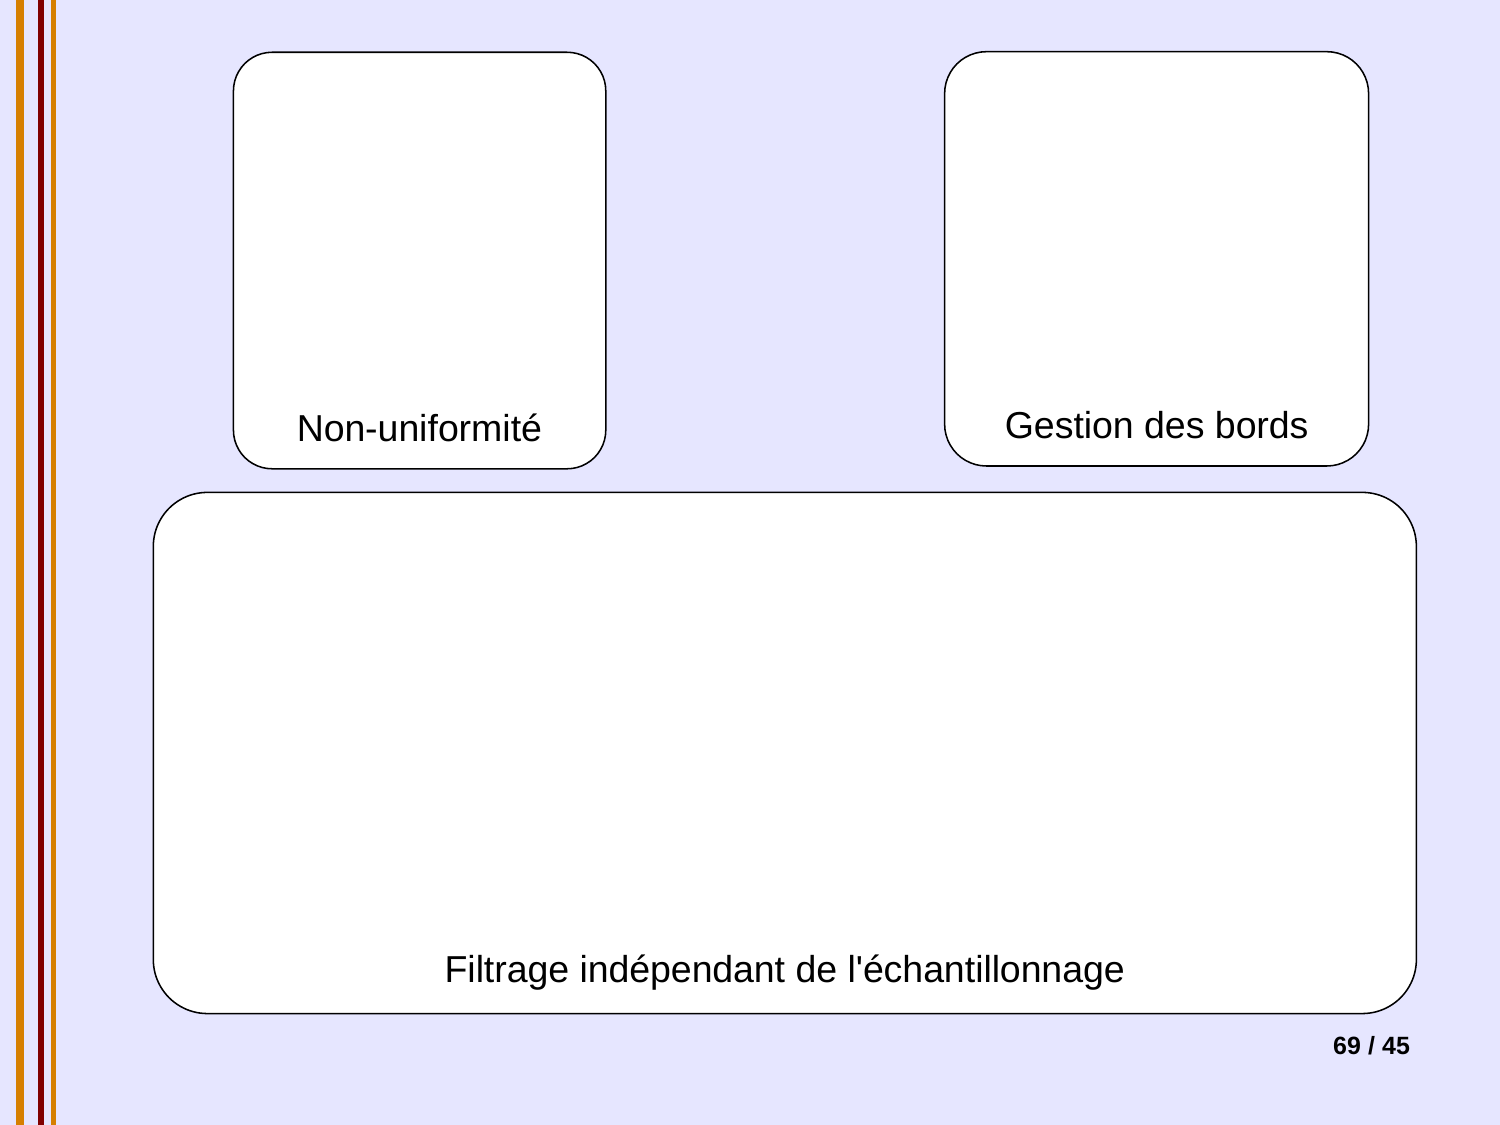

Gestion des bords
Non-uniformité
Filtrage indépendant de l'échantillonnage
69